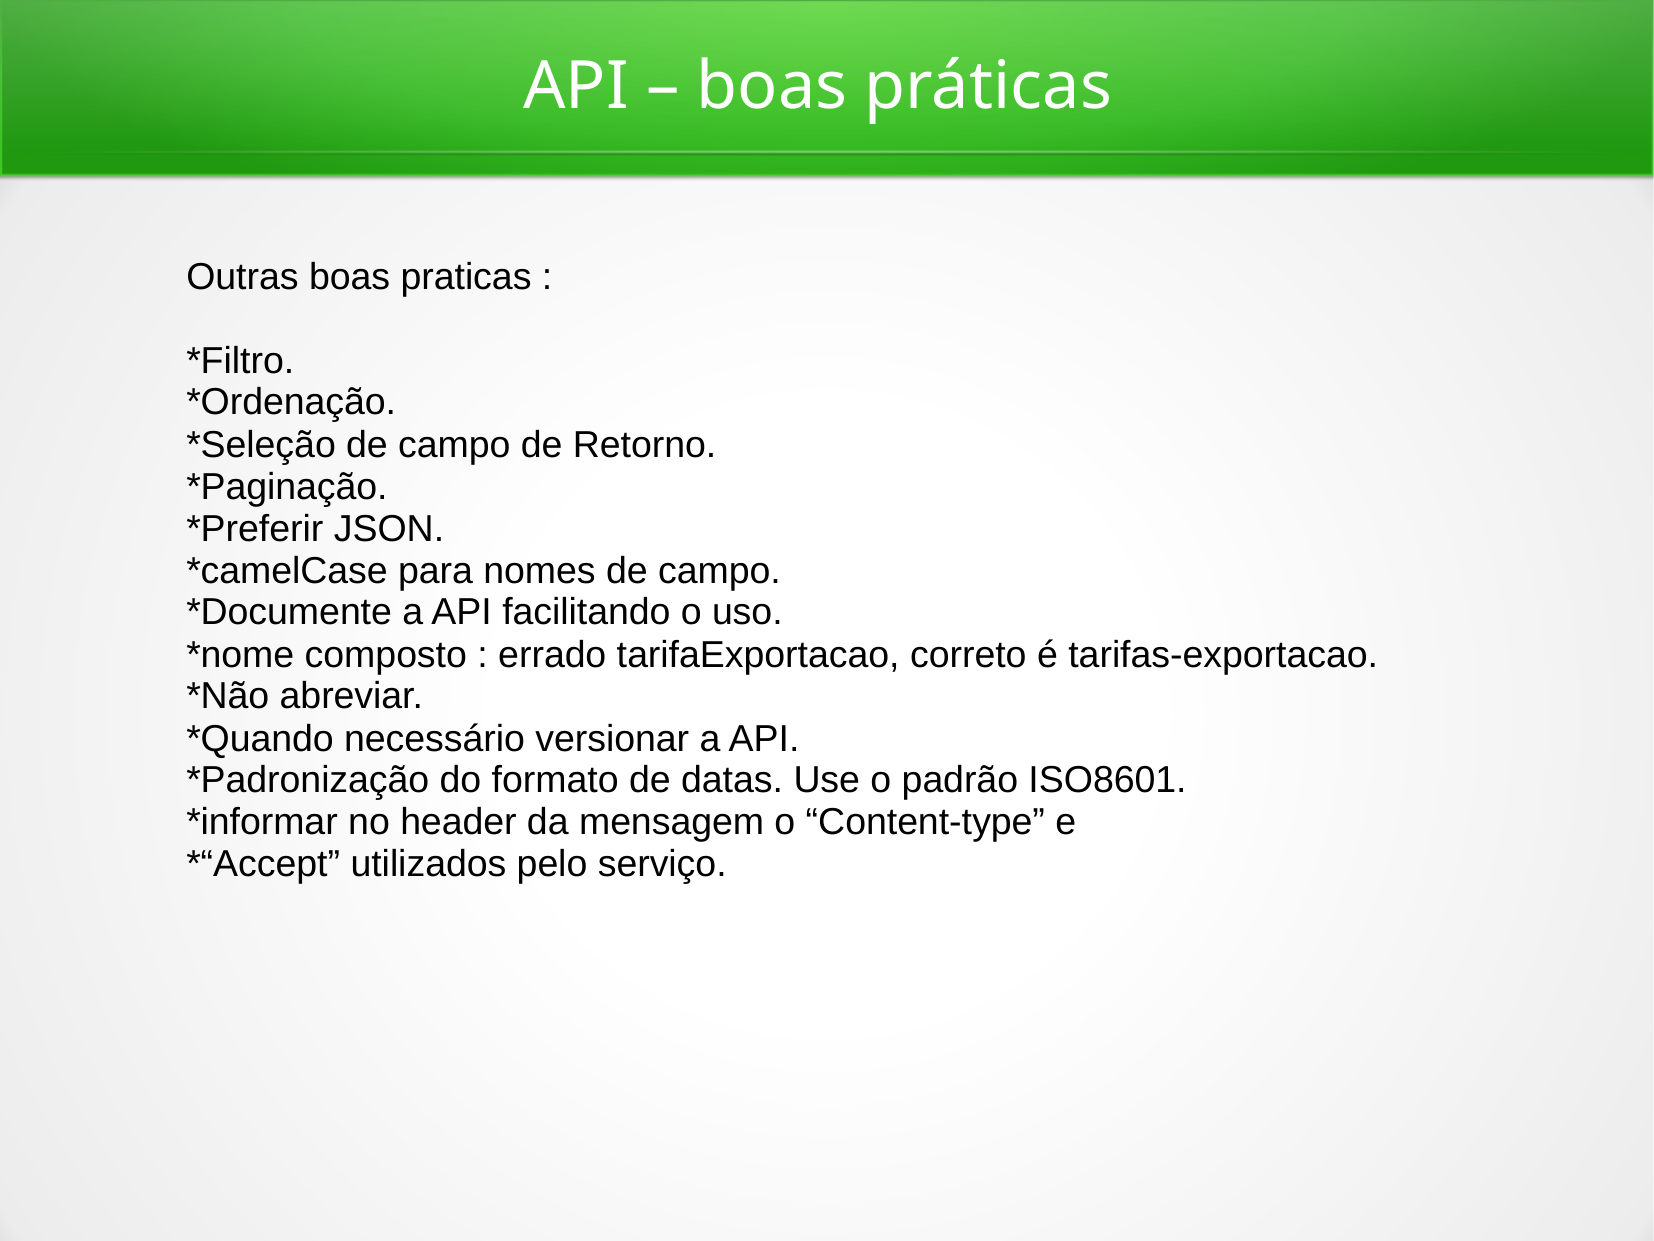

# API – boas práticas
Outras boas praticas :
*Filtro.
*Ordenação.
*Seleção de campo de Retorno.
*Paginação.
*Preferir JSON.
*camelCase para nomes de campo.
*Documente a API facilitando o uso.
*nome composto : errado tarifaExportacao, correto é tarifas-exportacao.
*Não abreviar.
*Quando necessário versionar a API.
*Padronização do formato de datas. Use o padrão ISO8601.
*informar no header da mensagem o “Content-type” e
*“Accept” utilizados pelo serviço.